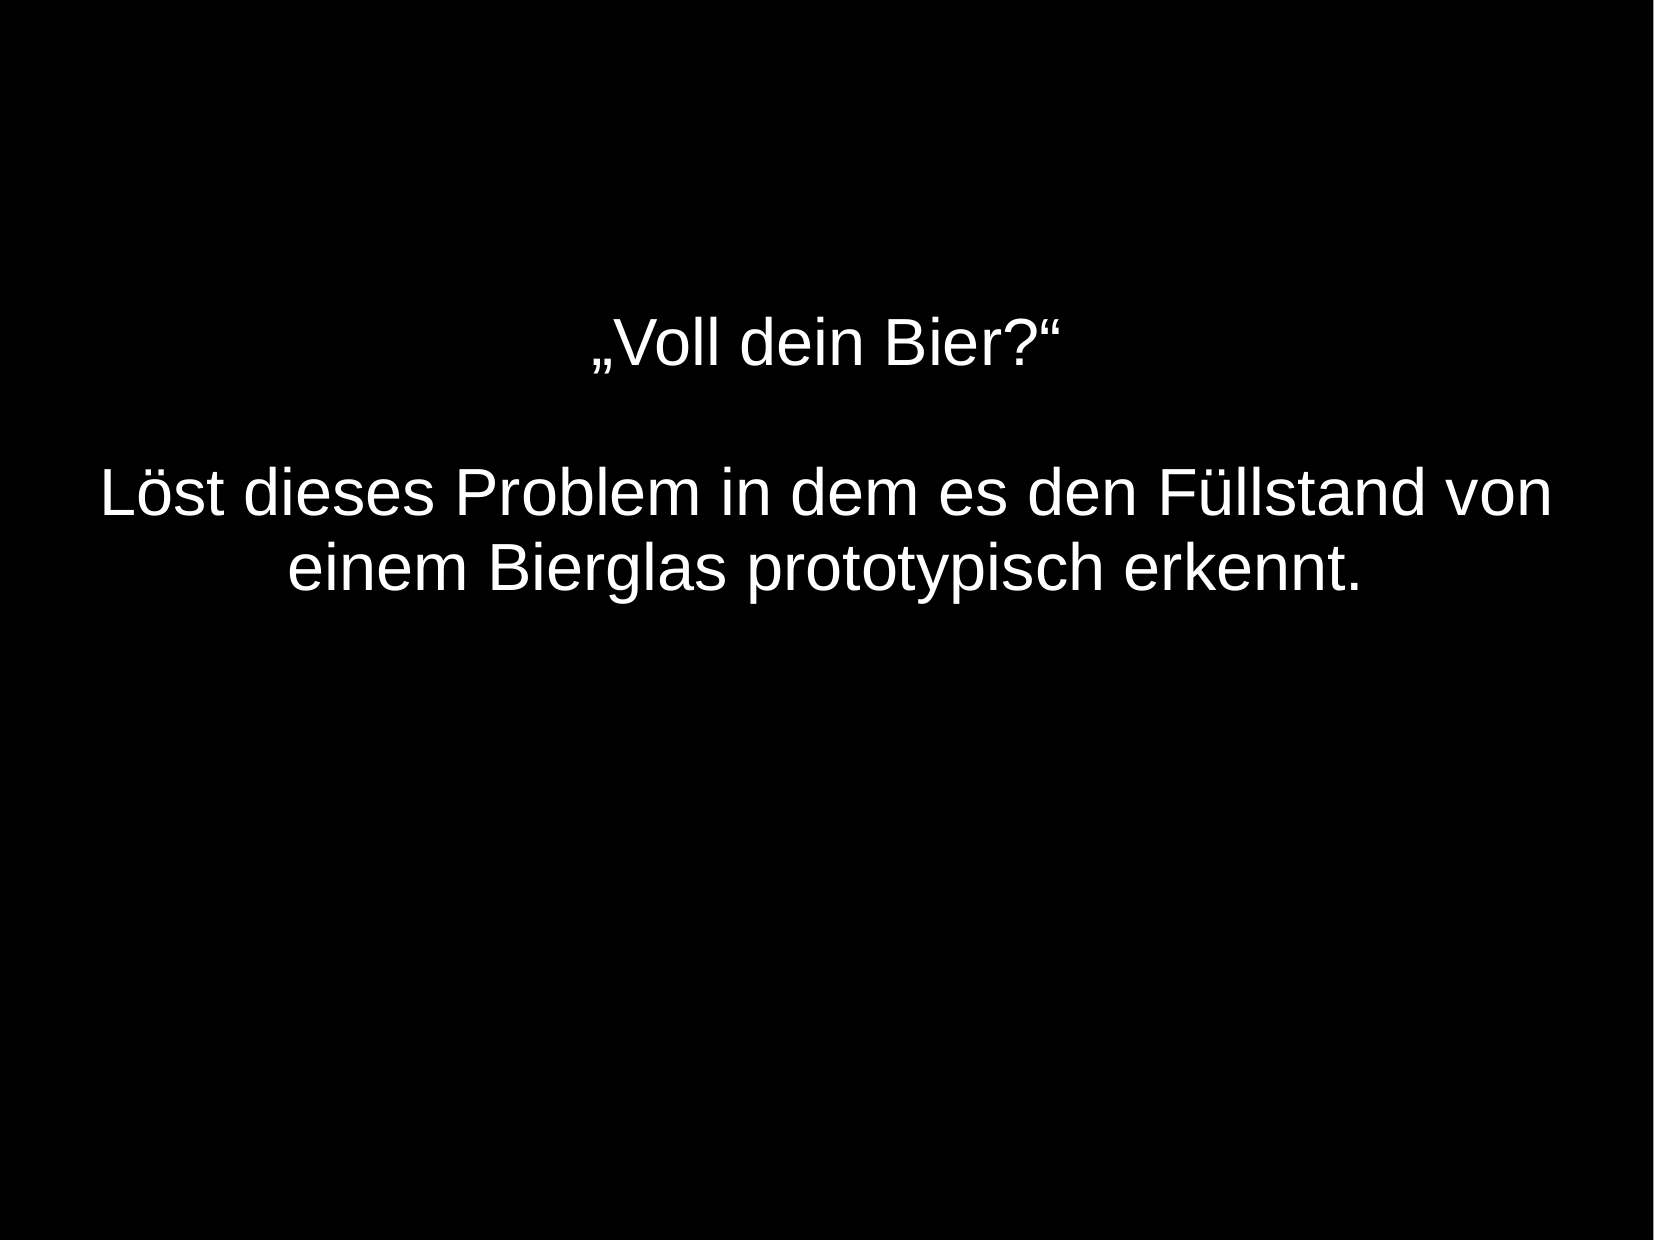

# „Voll dein Bier?“
Löst dieses Problem in dem es den Füllstand von einem Bierglas prototypisch erkennt.